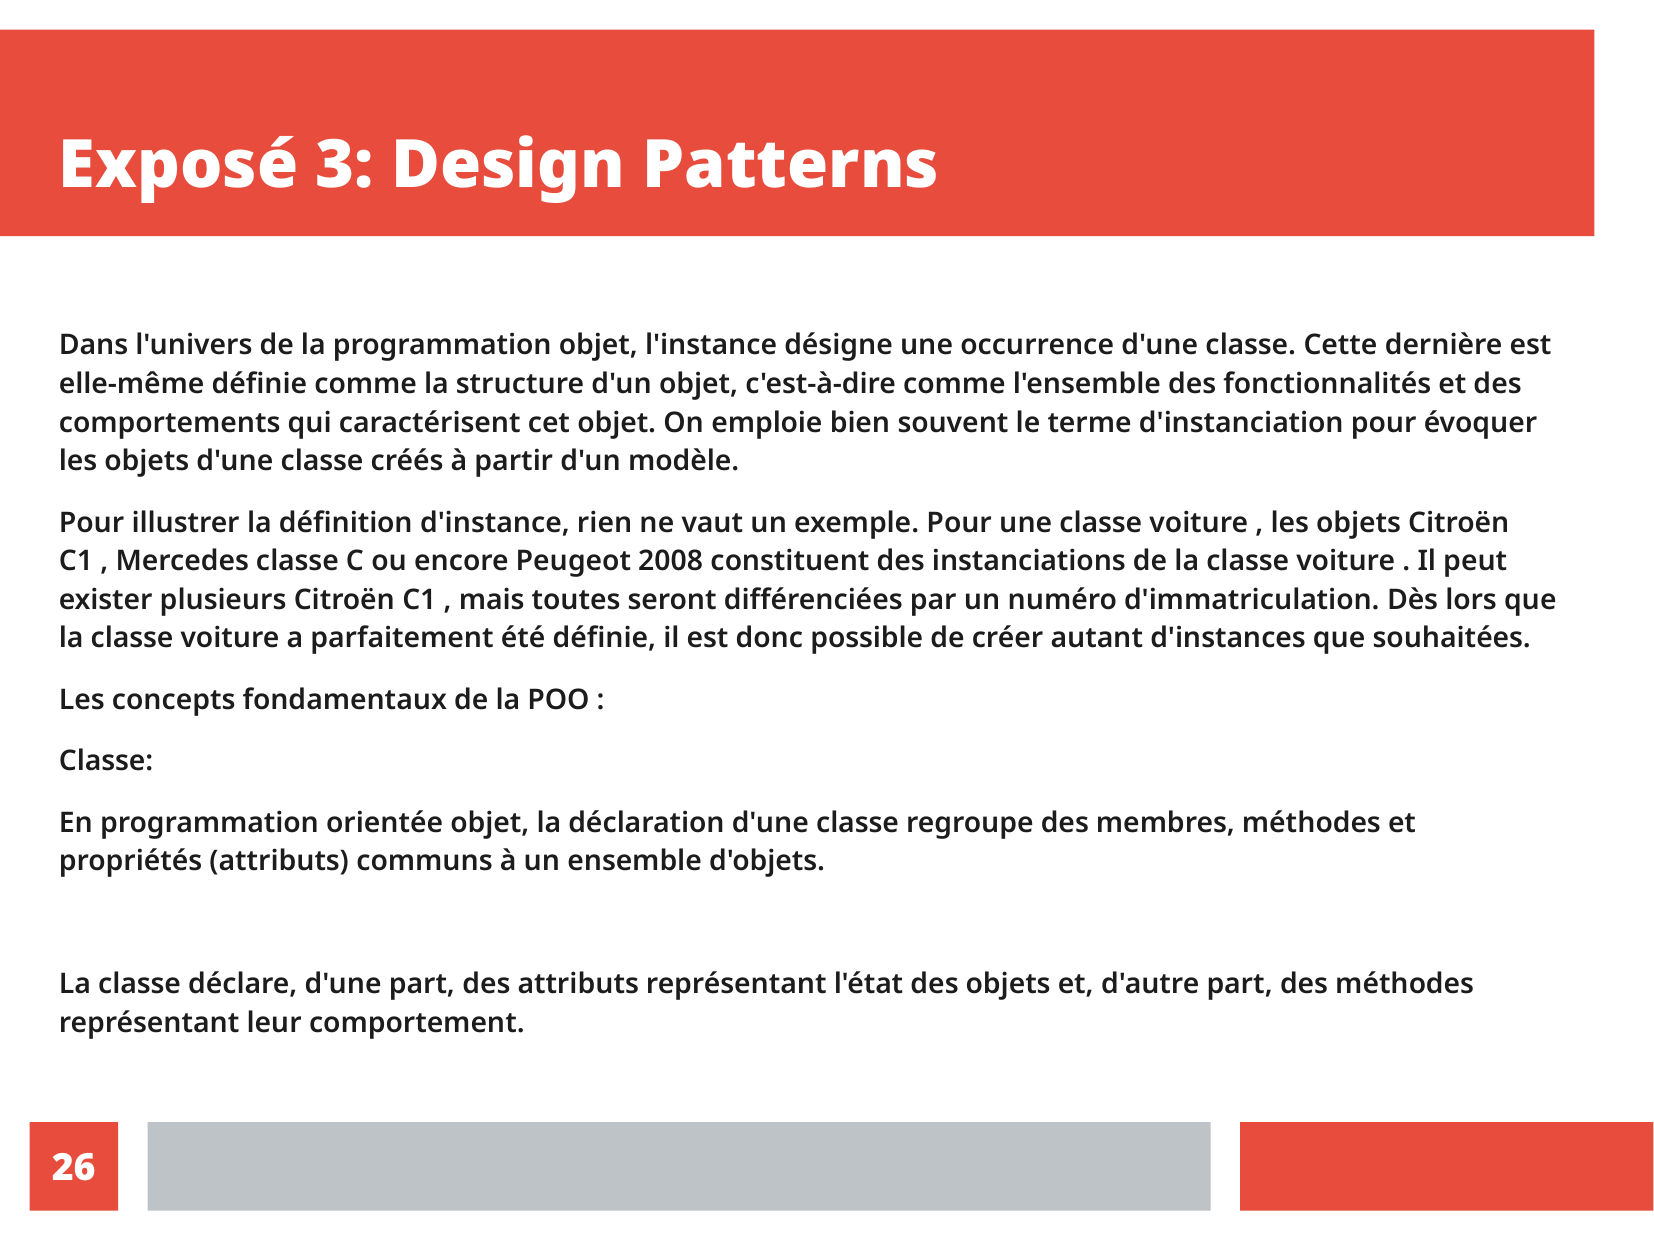

# Exposé 3: Design Patterns
Dans l'univers de la programmation objet, l'instance désigne une occurrence d'une classe. Cette dernière est elle-même définie comme la structure d'un objet, c'est-à-dire comme l'ensemble des fonctionnalités et des comportements qui caractérisent cet objet. On emploie bien souvent le terme d'instanciation pour évoquer les objets d'une classe créés à partir d'un modèle.
Pour illustrer la définition d'instance, rien ne vaut un exemple. Pour une classe voiture , les objets Citroën C1 , Mercedes classe C ou encore Peugeot 2008 constituent des instanciations de la classe voiture . Il peut exister plusieurs Citroën C1 , mais toutes seront différenciées par un numéro d'immatriculation. Dès lors que la classe voiture a parfaitement été définie, il est donc possible de créer autant d'instances que souhaitées.
Les concepts fondamentaux de la POO :
Classe:
En programmation orientée objet, la déclaration d'une classe regroupe des membres, méthodes et propriétés (attributs) communs à un ensemble d'objets.
La classe déclare, d'une part, des attributs représentant l'état des objets et, d'autre part, des méthodes représentant leur comportement.
26